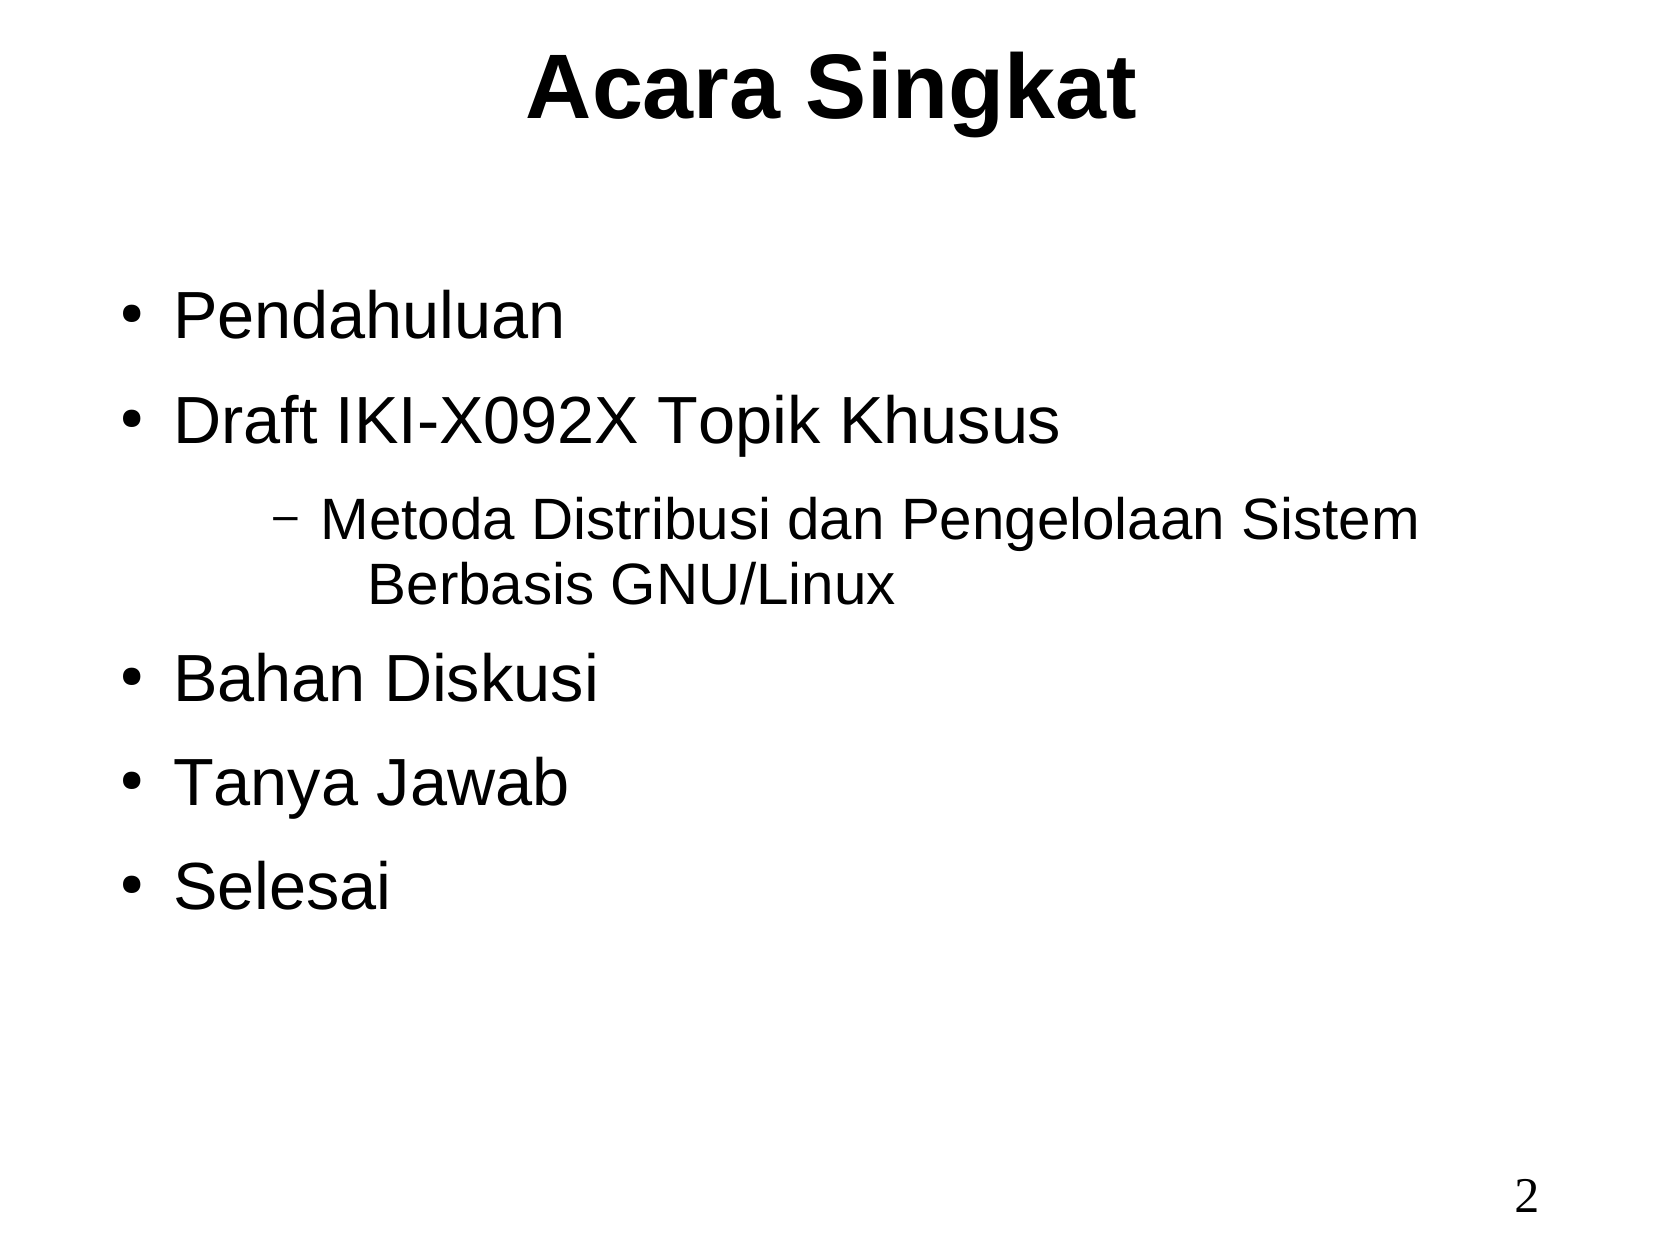

# Acara Singkat
Pendahuluan
Draft IKI-X092X Topik Khusus
Metoda Distribusi dan Pengelolaan Sistem Berbasis GNU/Linux
Bahan Diskusi
Tanya Jawab
Selesai